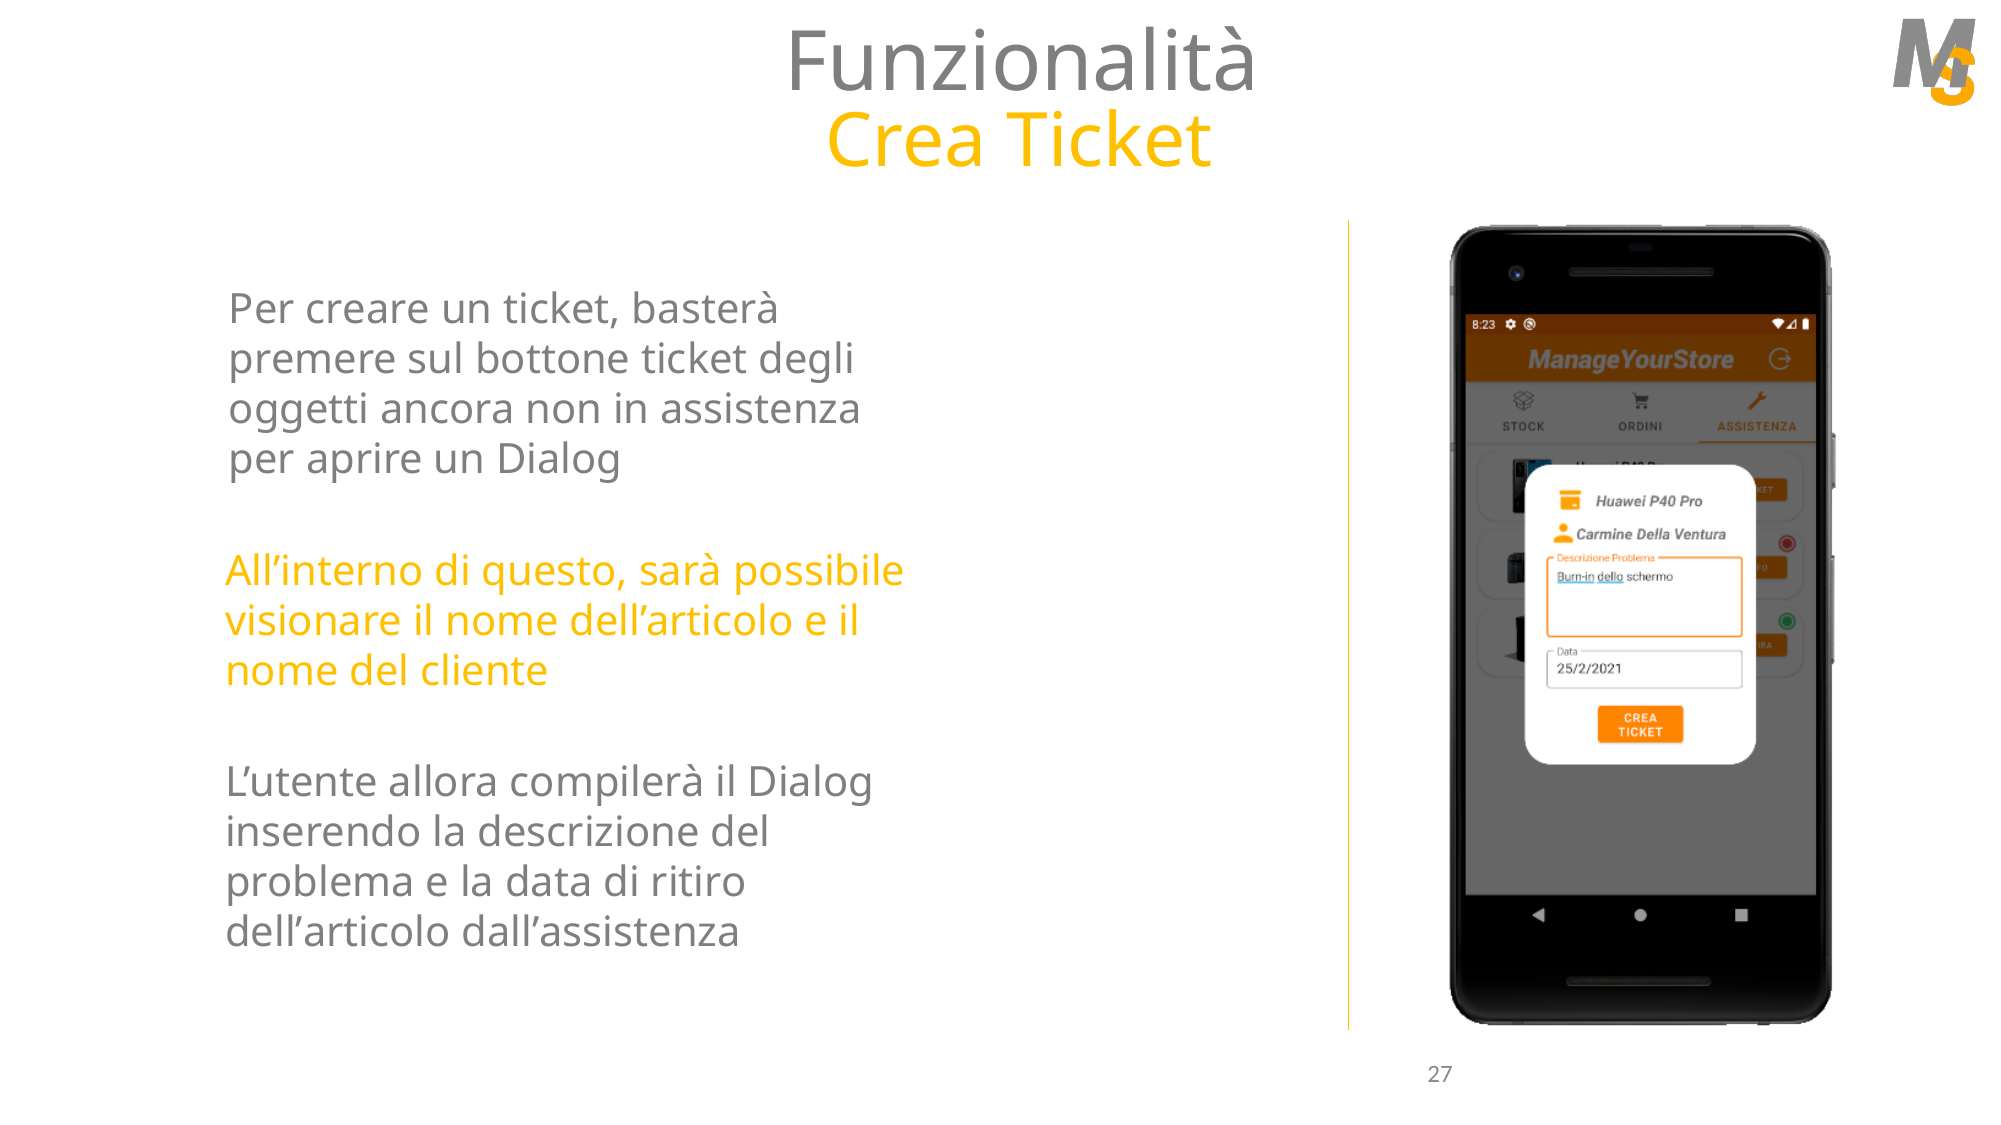

Funzionalità
Crea Ticket
Per creare un ticket, basterà premere sul bottone ticket degli oggetti ancora non in assistenza per aprire un Dialog
All’interno di questo, sarà possibile visionare il nome dell’articolo e il nome del cliente
L’utente allora compilerà il Dialog inserendo la descrizione del problema e la data di ritiro dell’articolo dall’assistenza